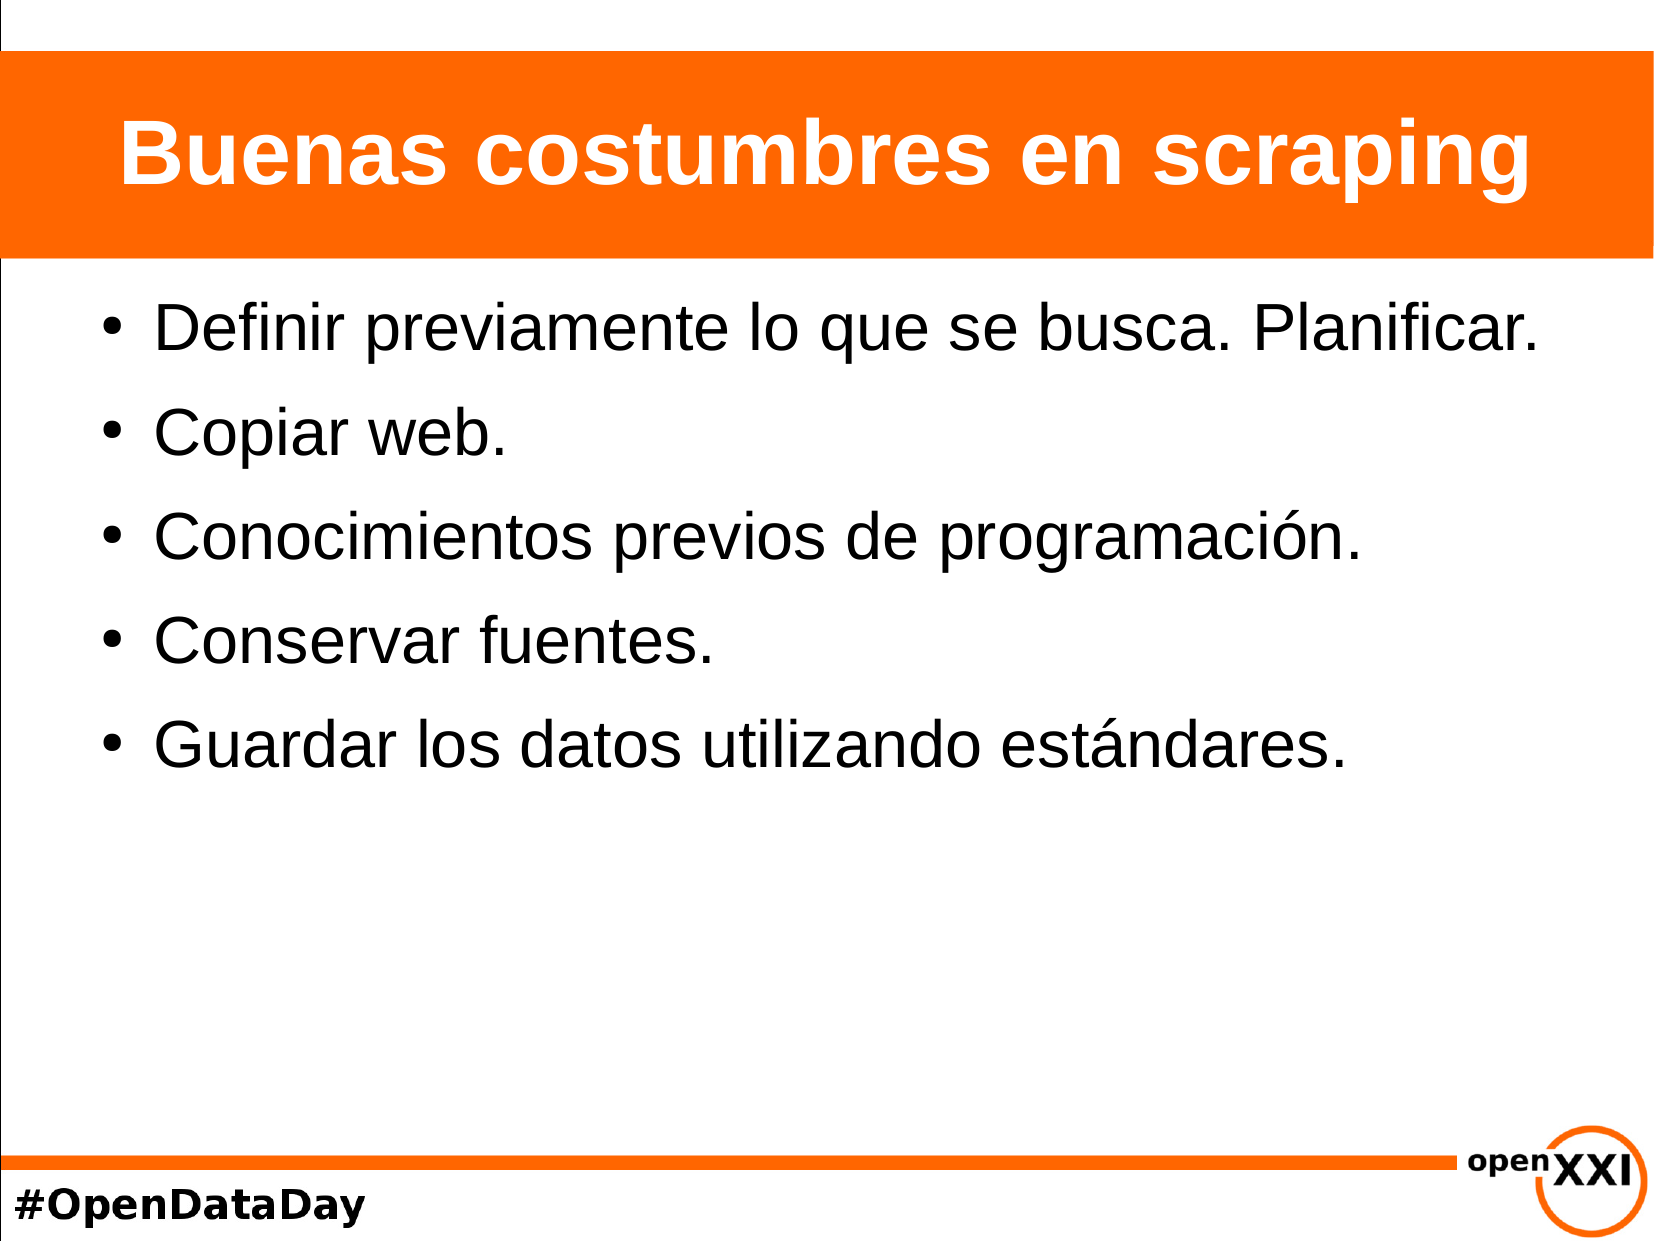

# Buenas costumbres en scraping
Definir previamente lo que se busca. Planificar.
Copiar web.
Conocimientos previos de programación.
Conservar fuentes.
Guardar los datos utilizando estándares.